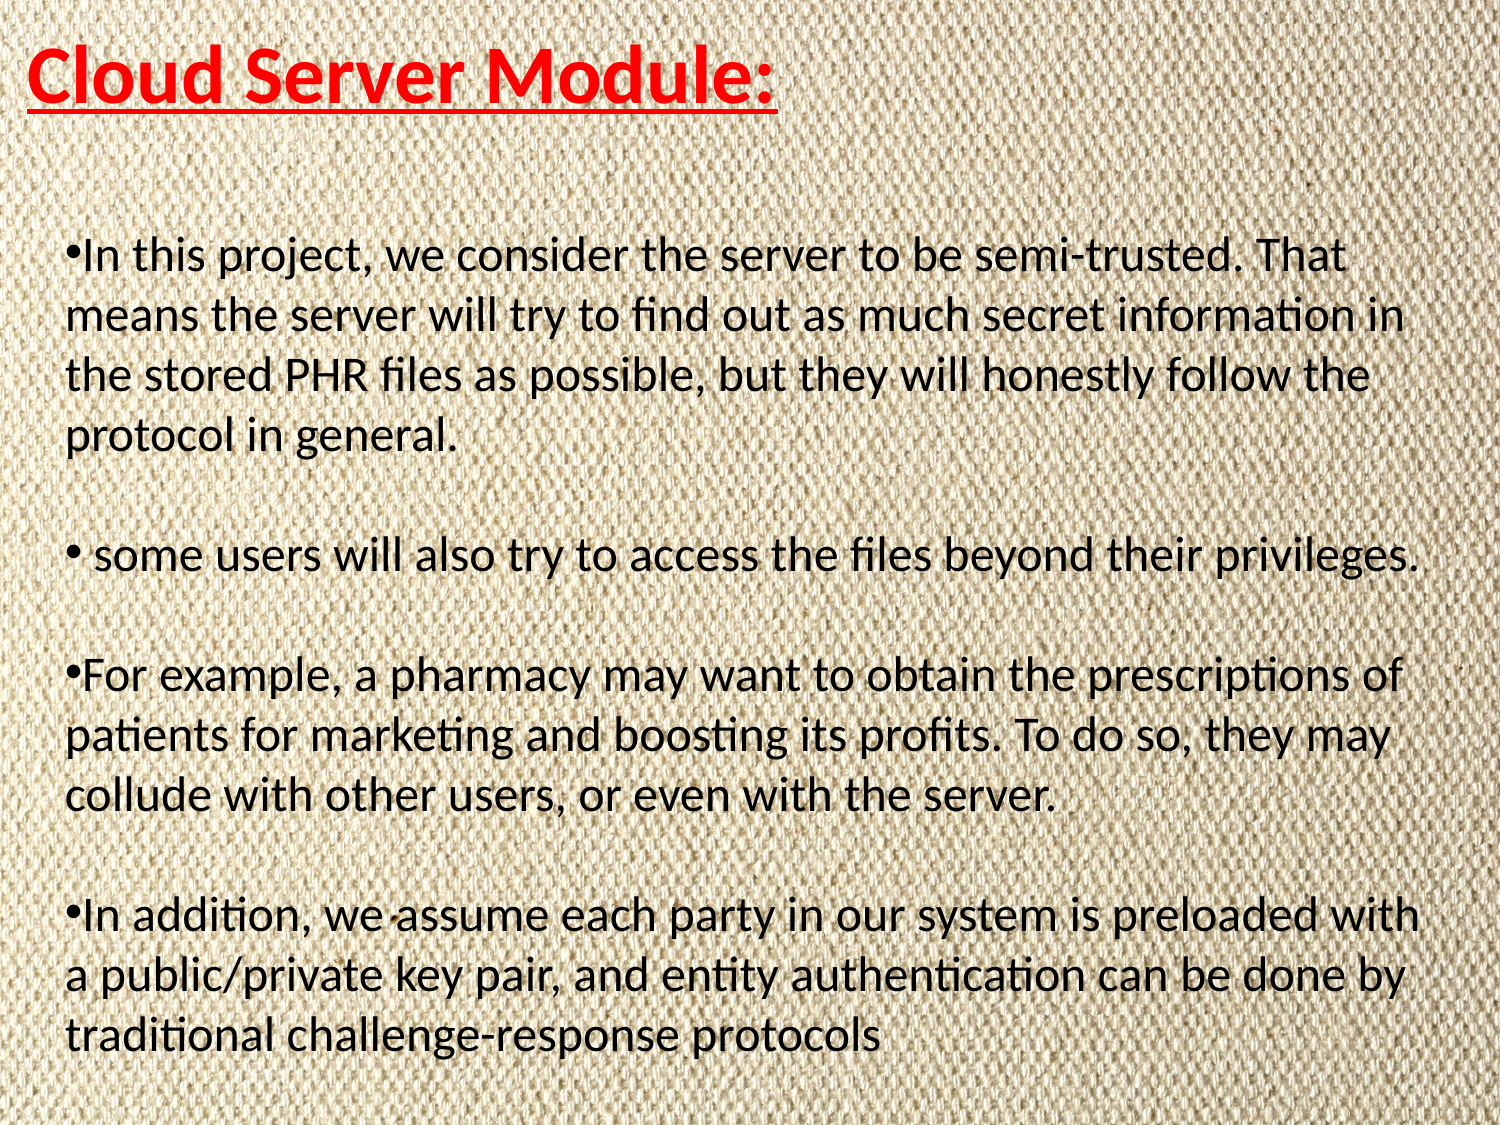

Cloud Server Module:
In this project, we consider the server to be semi-trusted. That means the server will try to find out as much secret information in the stored PHR files as possible, but they will honestly follow the protocol in general.
 some users will also try to access the files beyond their privileges.
For example, a pharmacy may want to obtain the prescriptions of patients for marketing and boosting its profits. To do so, they may collude with other users, or even with the server.
In addition, we assume each party in our system is preloaded with a public/private key pair, and entity authentication can be done by traditional challenge-response protocols